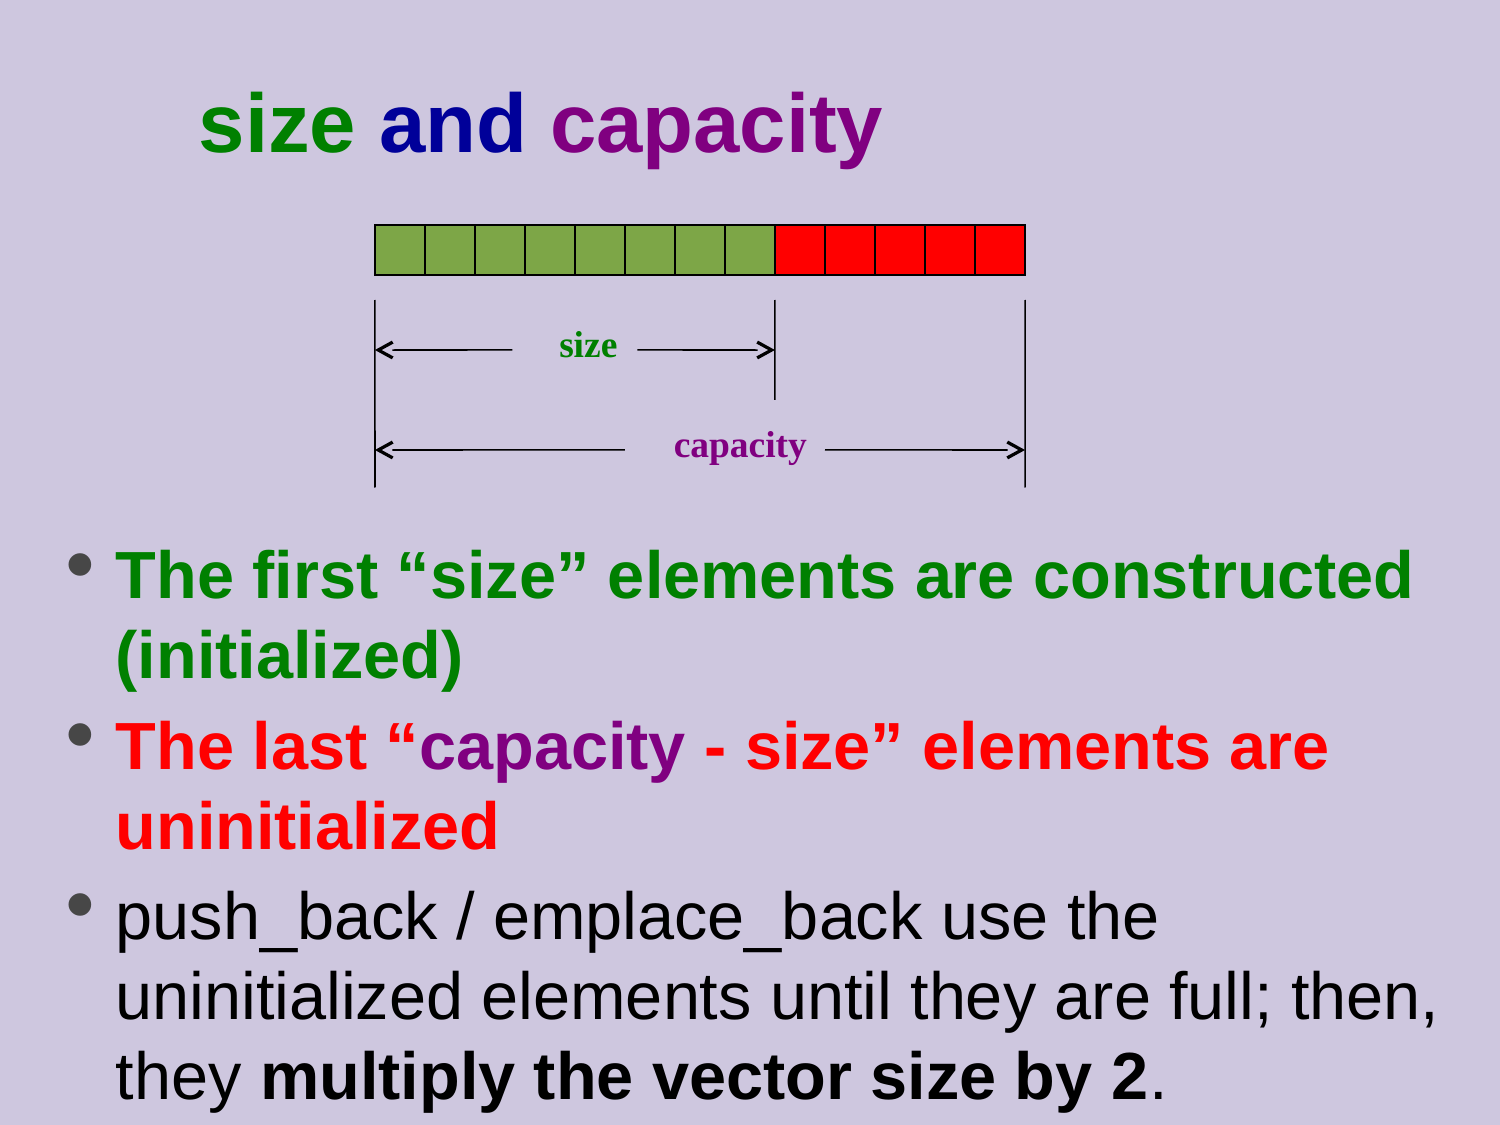

# size and capacity
size
capacity
The first “size” elements are constructed (initialized)
The last “capacity - size” elements are uninitialized
push_back / emplace_back use the uninitialized elements until they are full; then, they multiply the vector size by 2.